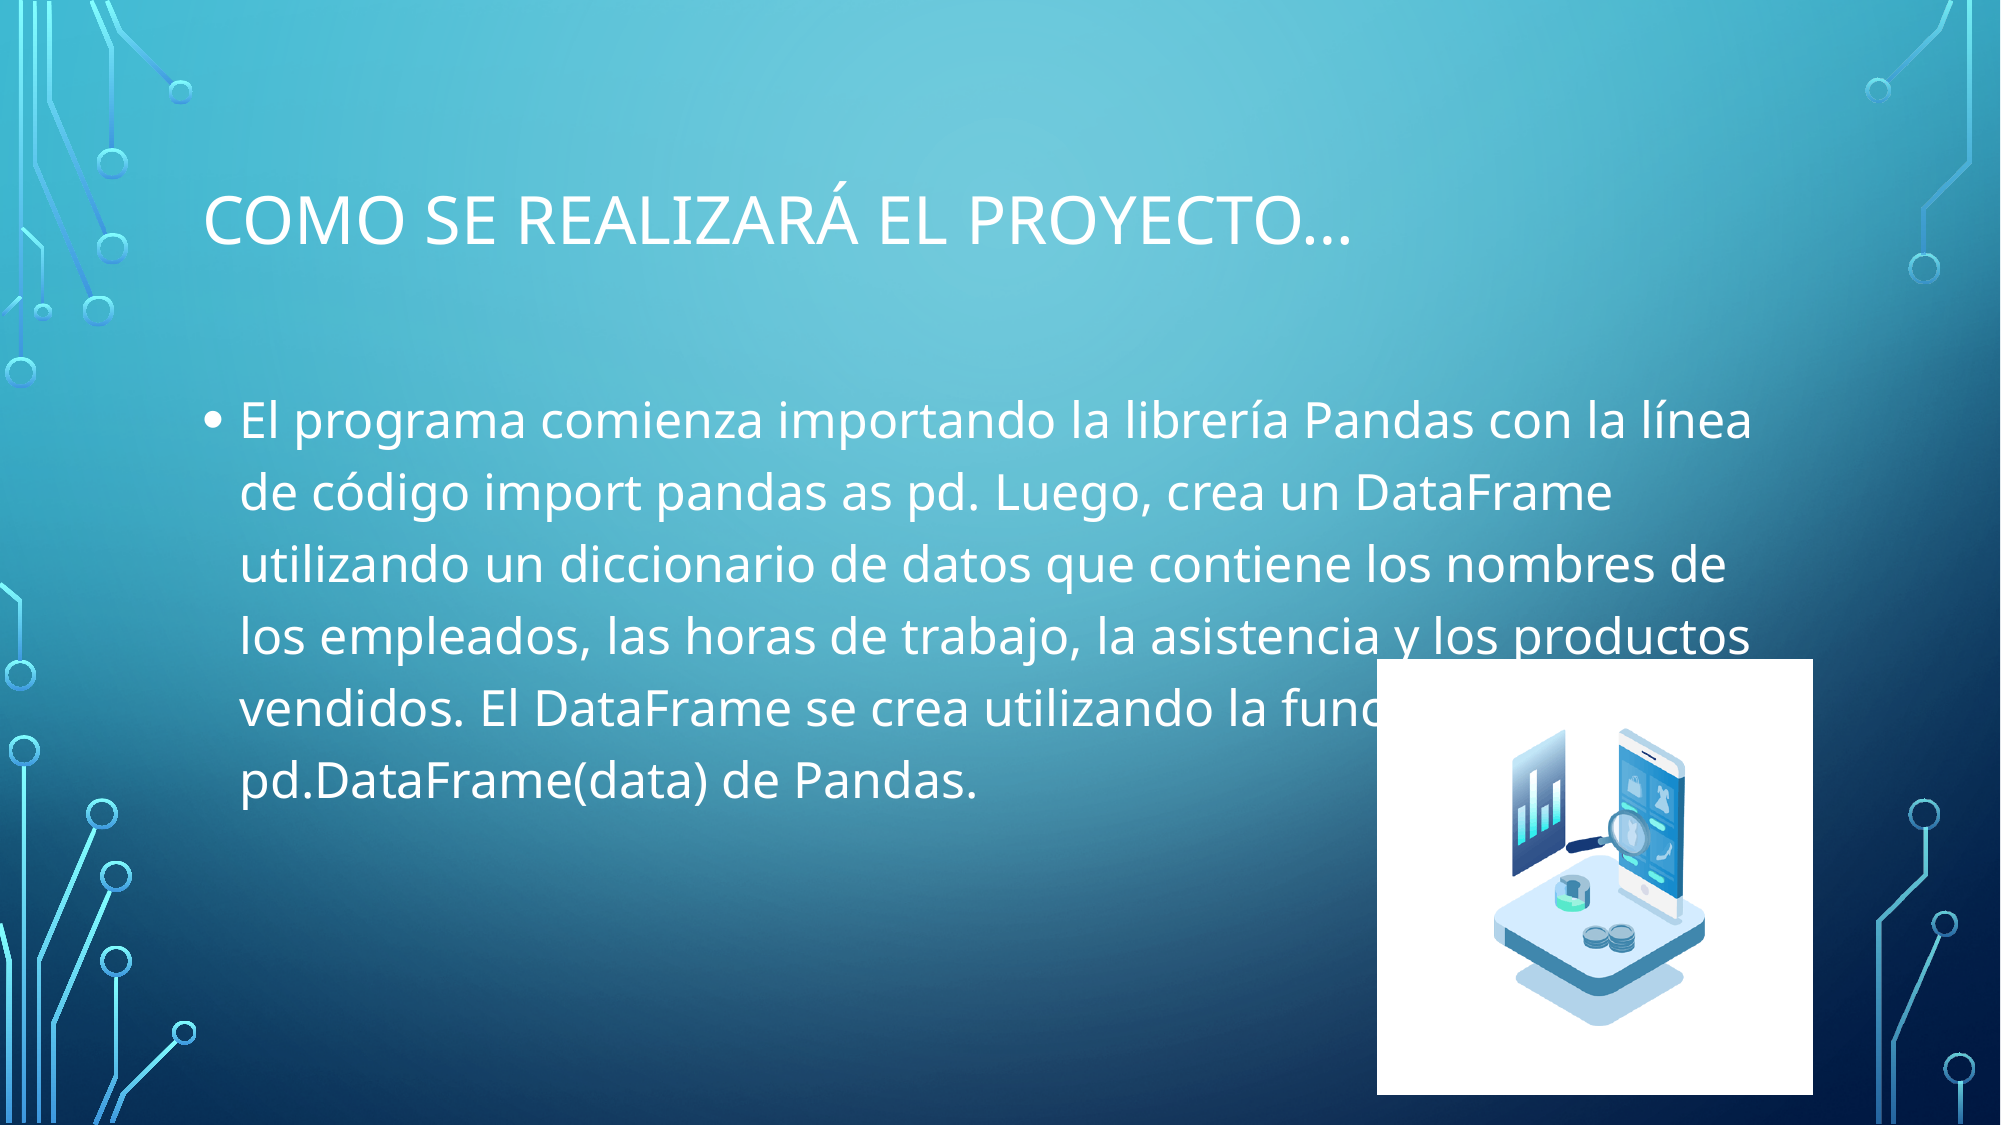

# Como se realizará el proyecto…
El programa comienza importando la librería Pandas con la línea de código import pandas as pd. Luego, crea un DataFrame utilizando un diccionario de datos que contiene los nombres de los empleados, las horas de trabajo, la asistencia y los productos vendidos. El DataFrame se crea utilizando la función pd.DataFrame(data) de Pandas.